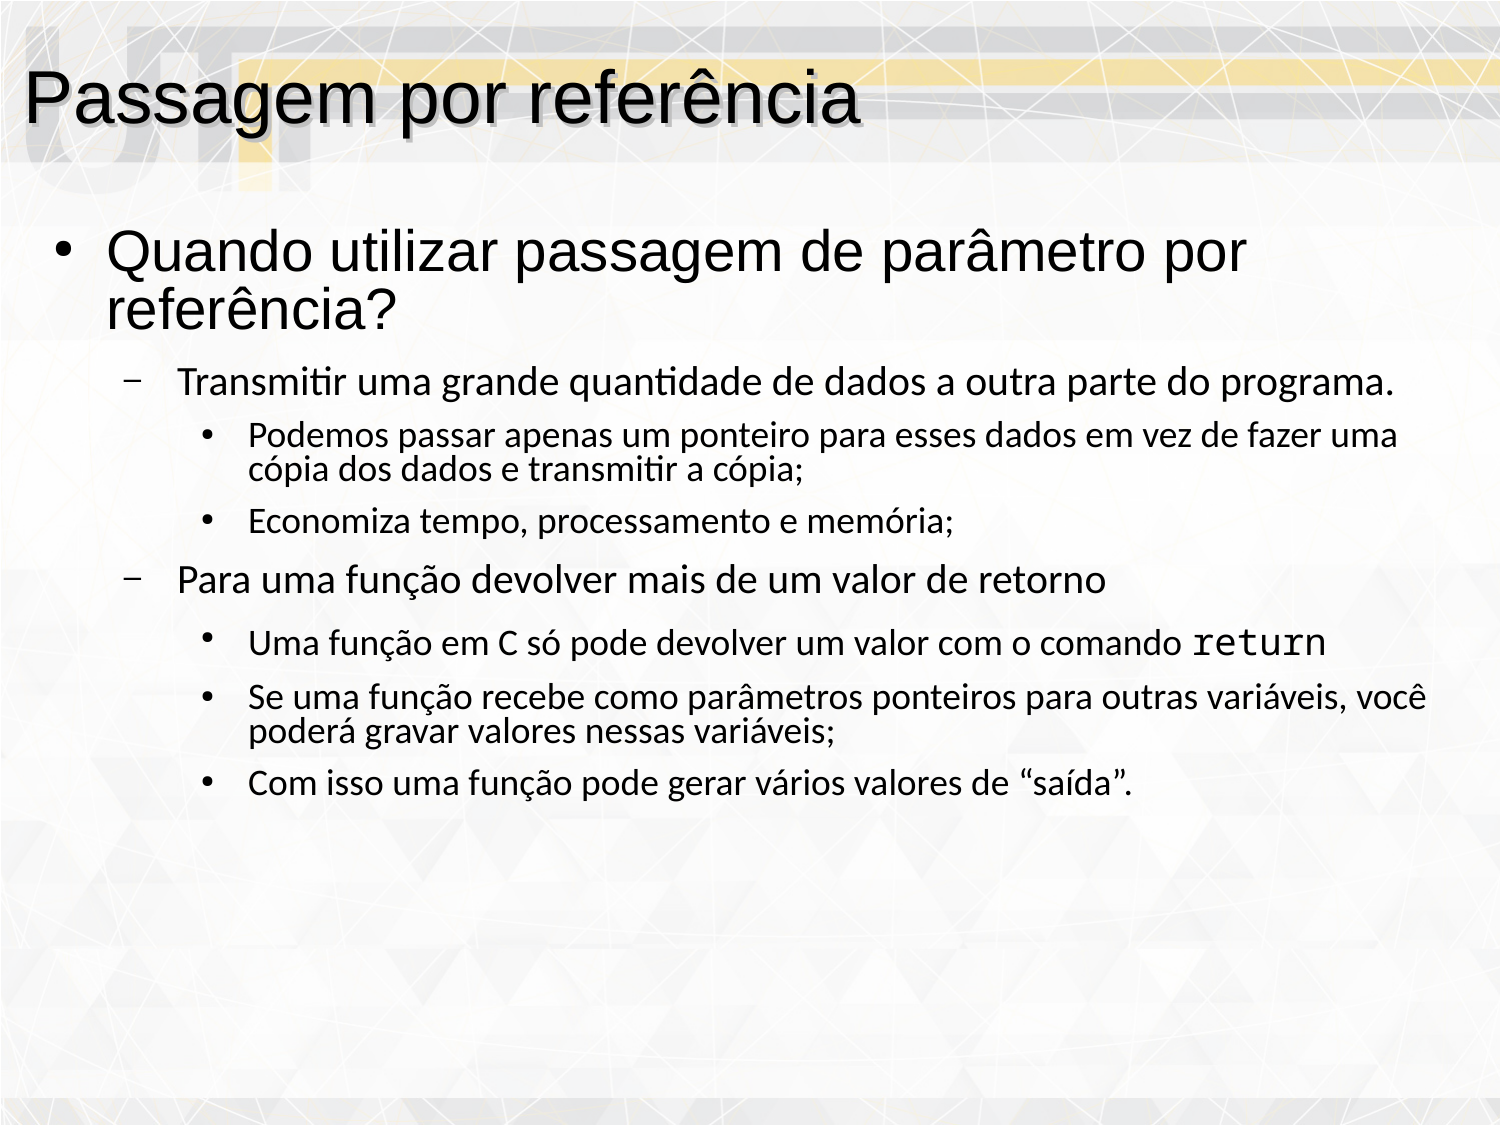

# Passagem por referência
Quando utilizar passagem de parâmetro por referência?
Transmitir uma grande quantidade de dados a outra parte do programa.
Podemos passar apenas um ponteiro para esses dados em vez de fazer uma cópia dos dados e transmitir a cópia;
Economiza tempo, processamento e memória;
Para uma função devolver mais de um valor de retorno
Uma função em C só pode devolver um valor com o comando return
Se uma função recebe como parâmetros ponteiros para outras variáveis, você poderá gravar valores nessas variáveis;
Com isso uma função pode gerar vários valores de “saída”.